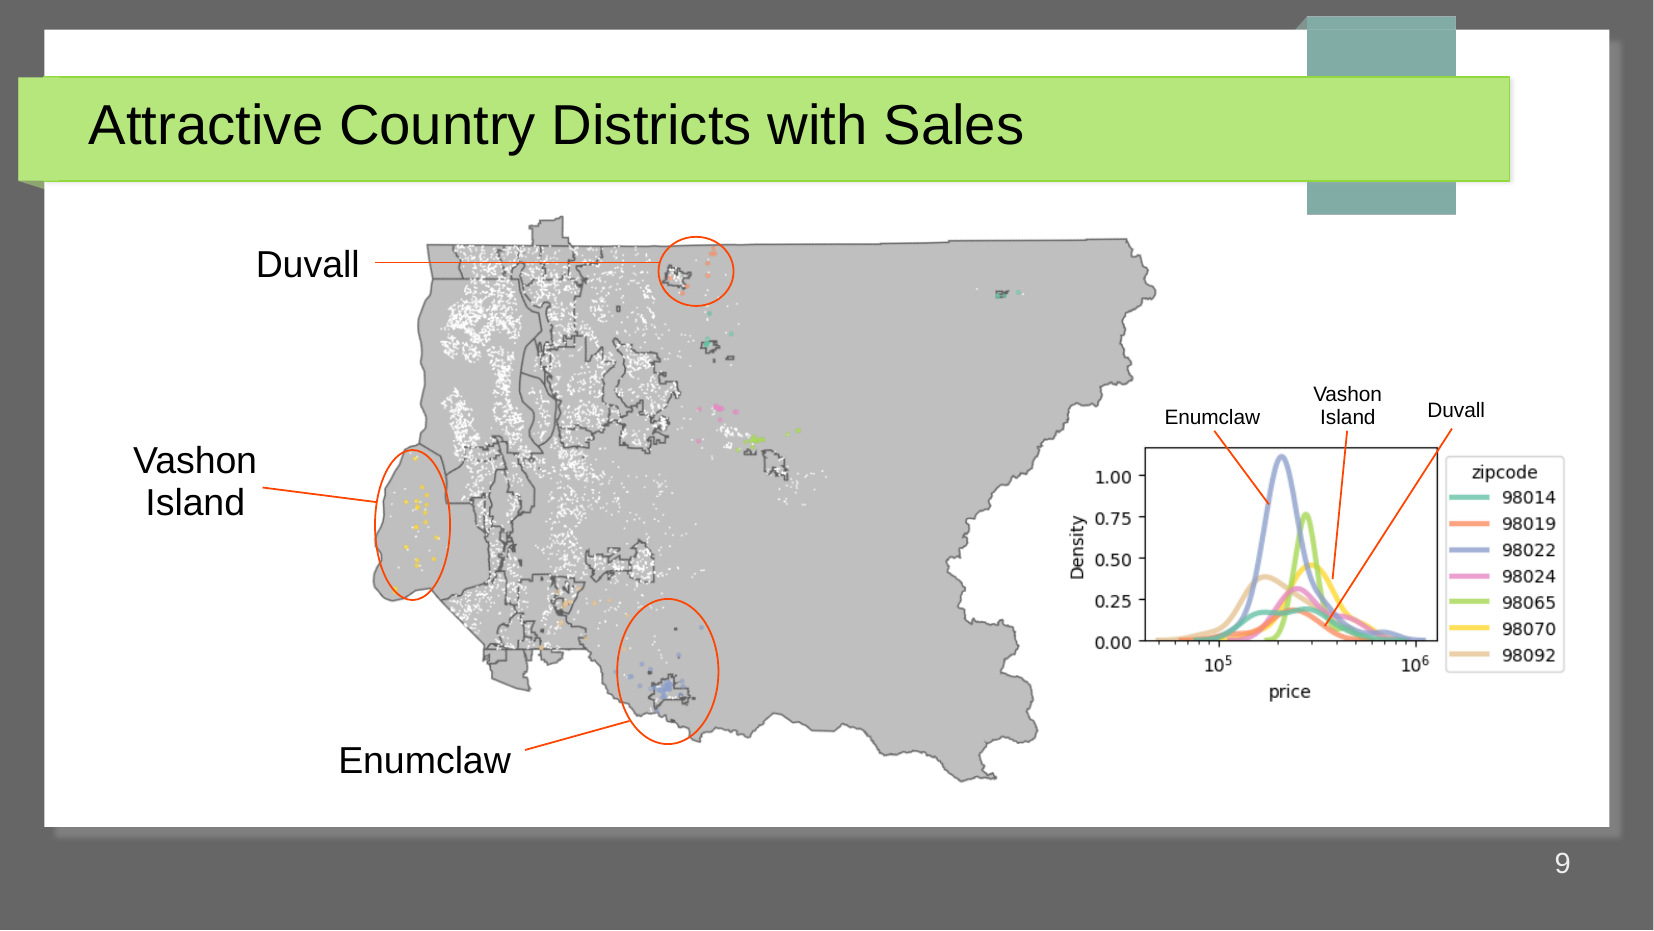

# Attractive Country Districts with Sales
Duvall
Vashon
Island
Duvall
Enumclaw
Vashon
Island
Enumclaw
9